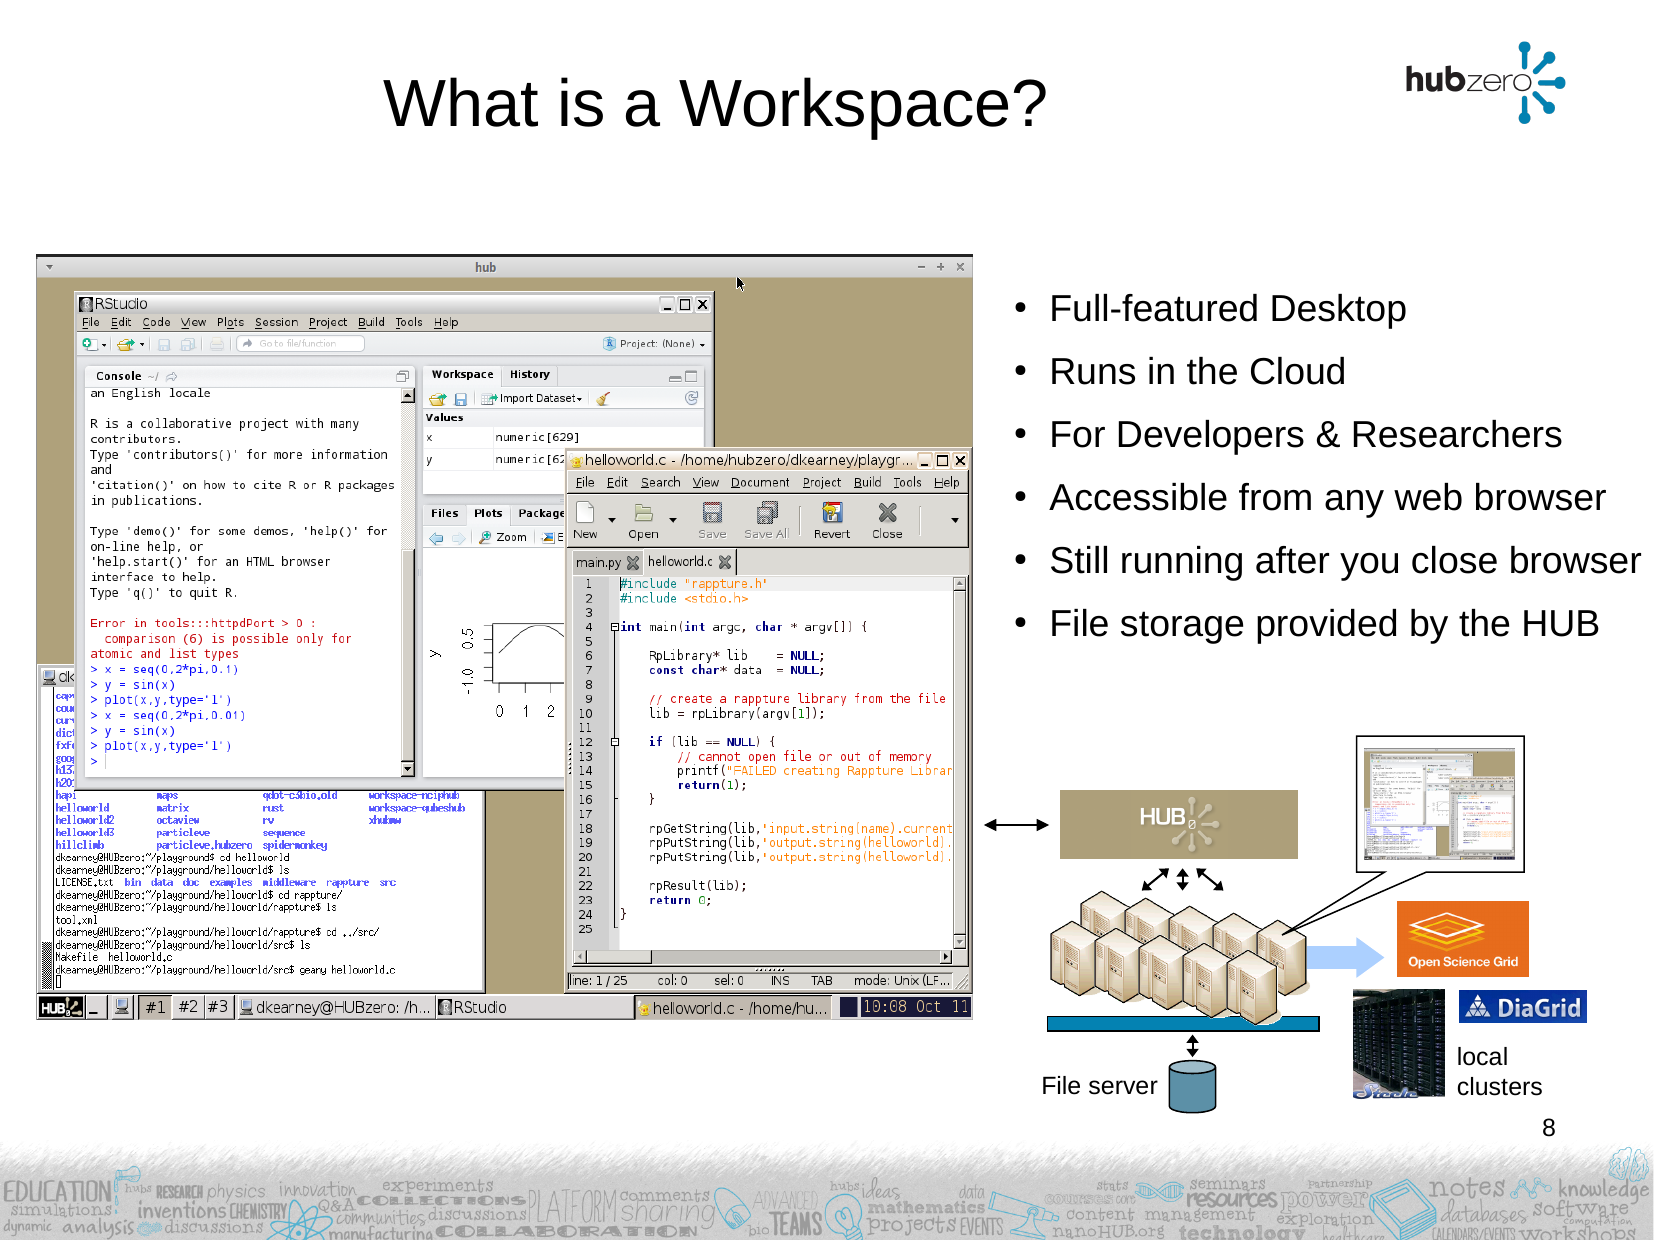

# What is a Workspace?
Full-featured Desktop
Runs in the Cloud
For Developers & Researchers
Accessible from any web browser
Still running after you close browser
File storage provided by the HUB
local
clusters
File server